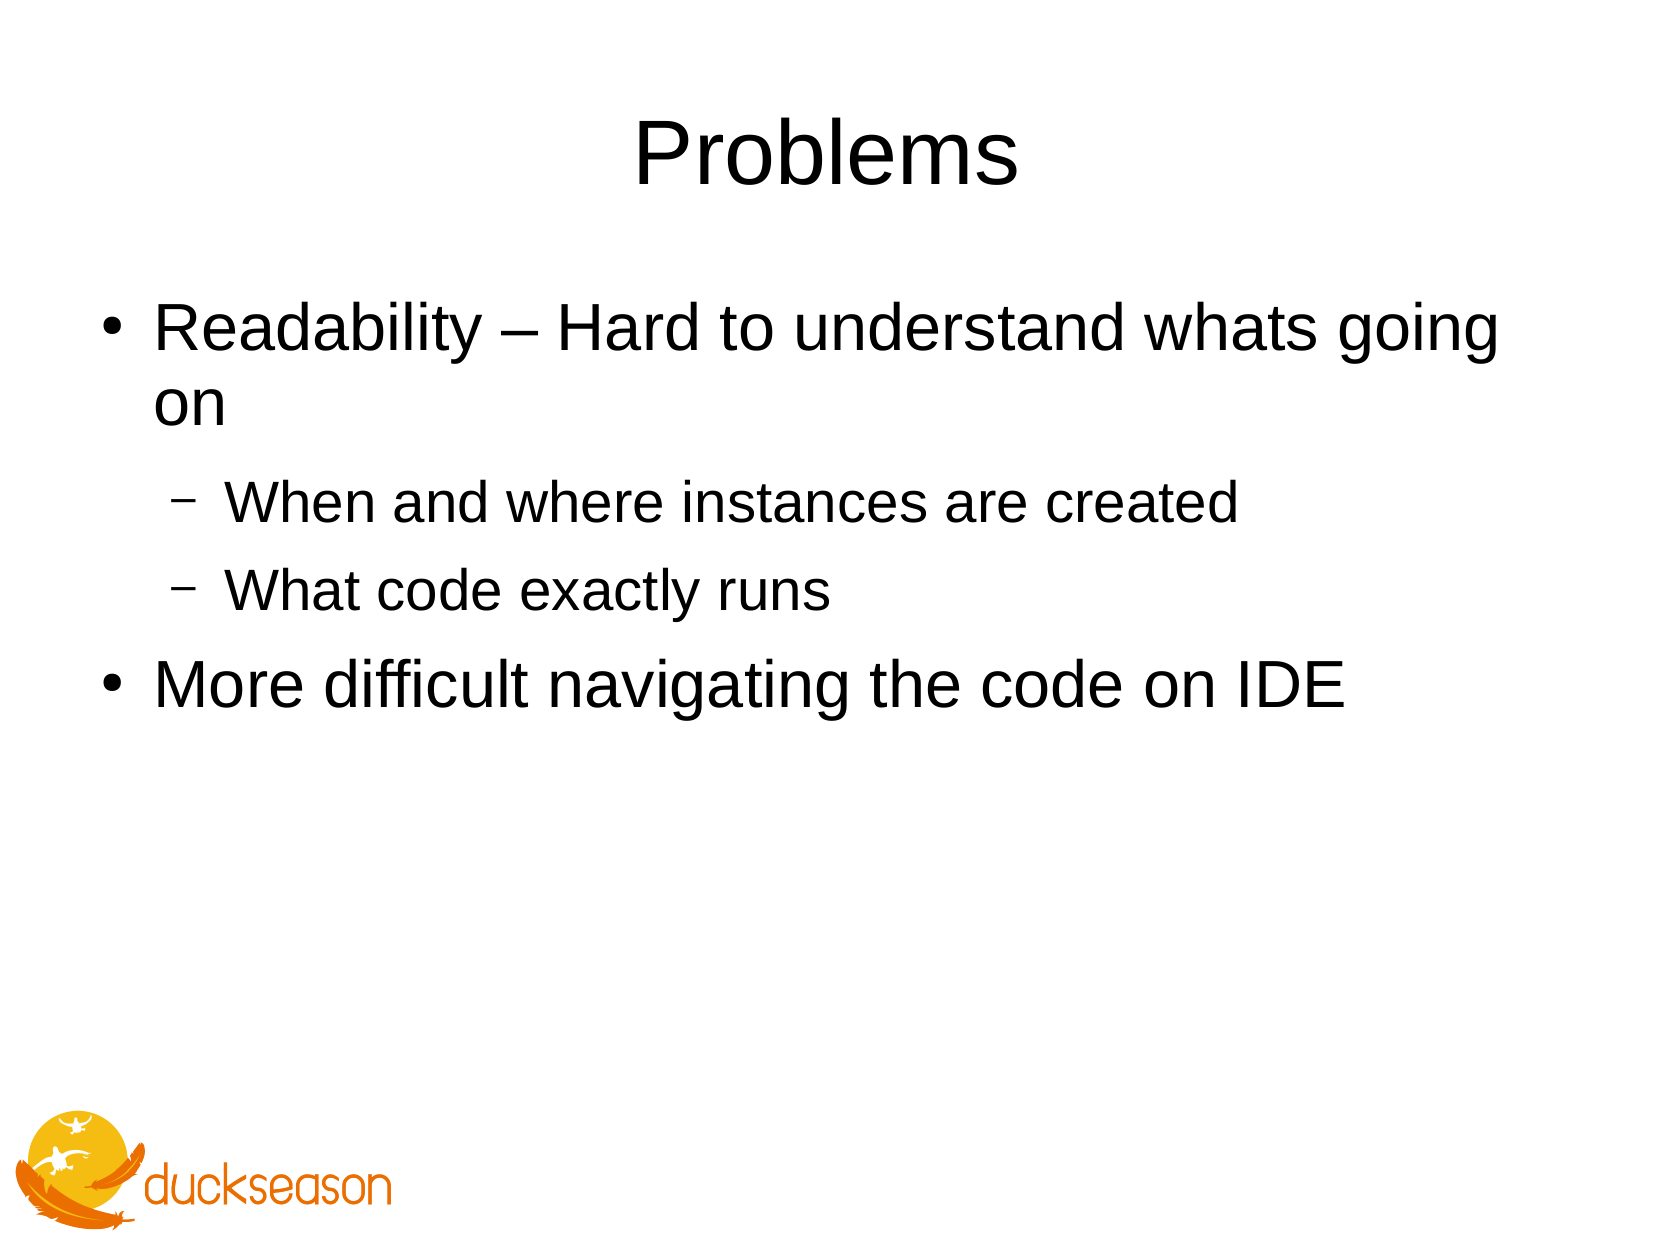

# Problems
Readability – Hard to understand whats going on
When and where instances are created
What code exactly runs
More difficult navigating the code on IDE